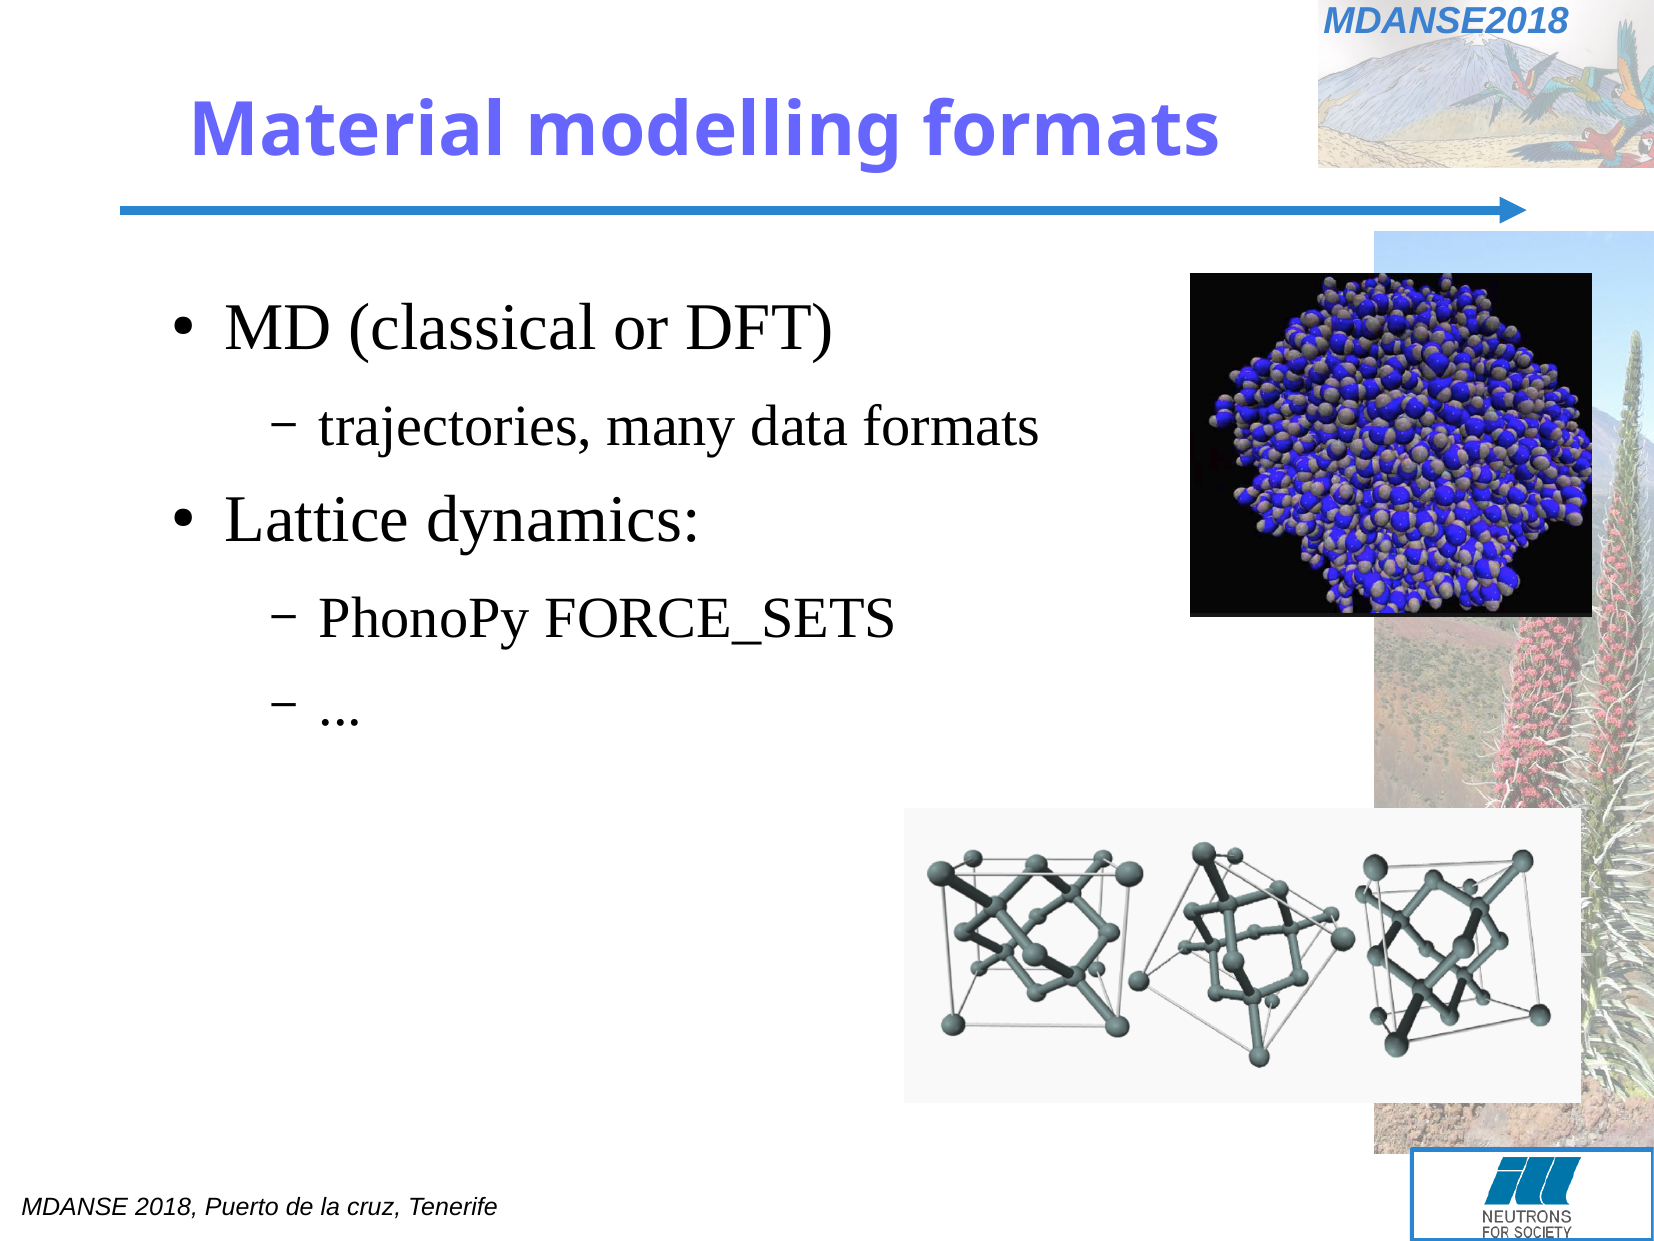

# Material modelling formats
MD (classical or DFT)
trajectories, many data formats
Lattice dynamics:
PhonoPy FORCE_SETS
...